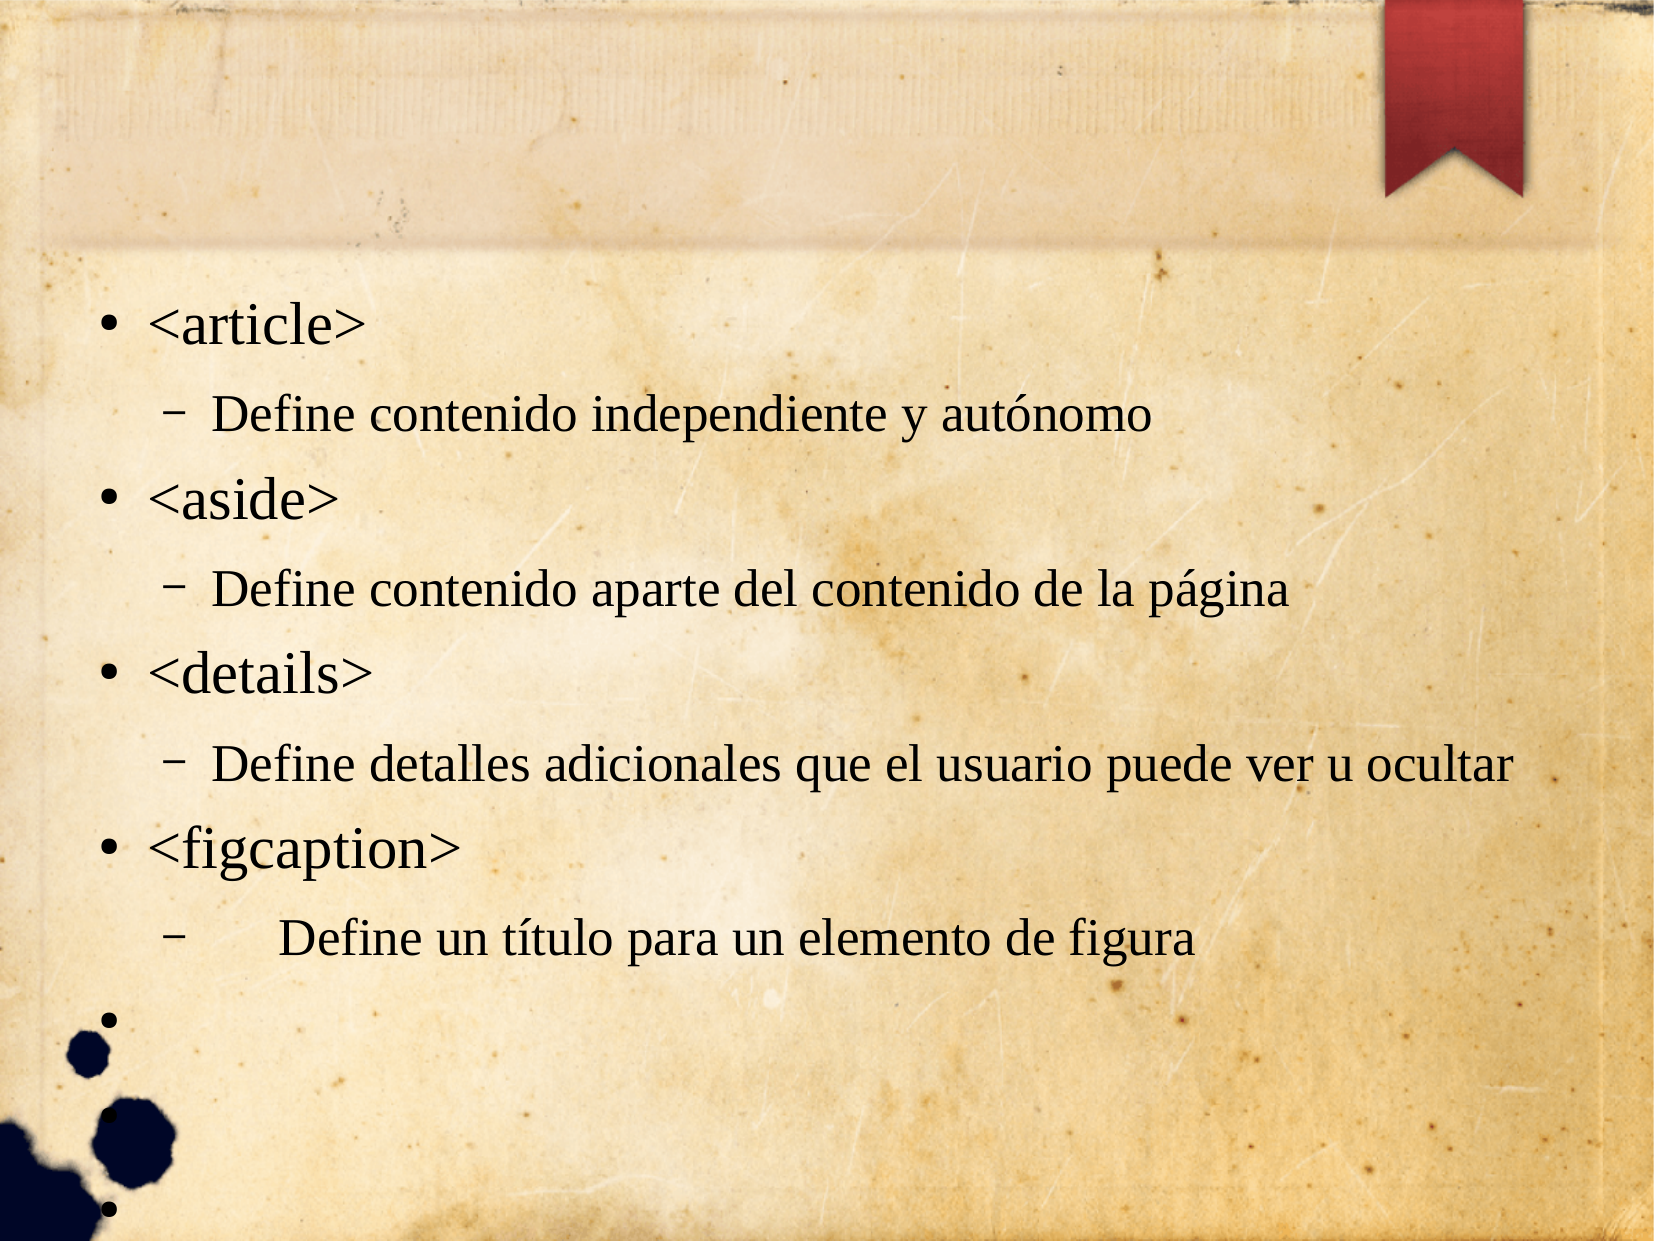

#
<article>
Define contenido independiente y autónomo
<aside>
Define contenido aparte del contenido de la página
<details>
Define detalles adicionales que el usuario puede ver u ocultar
<figcaption>
	Define un título para un elemento de figura